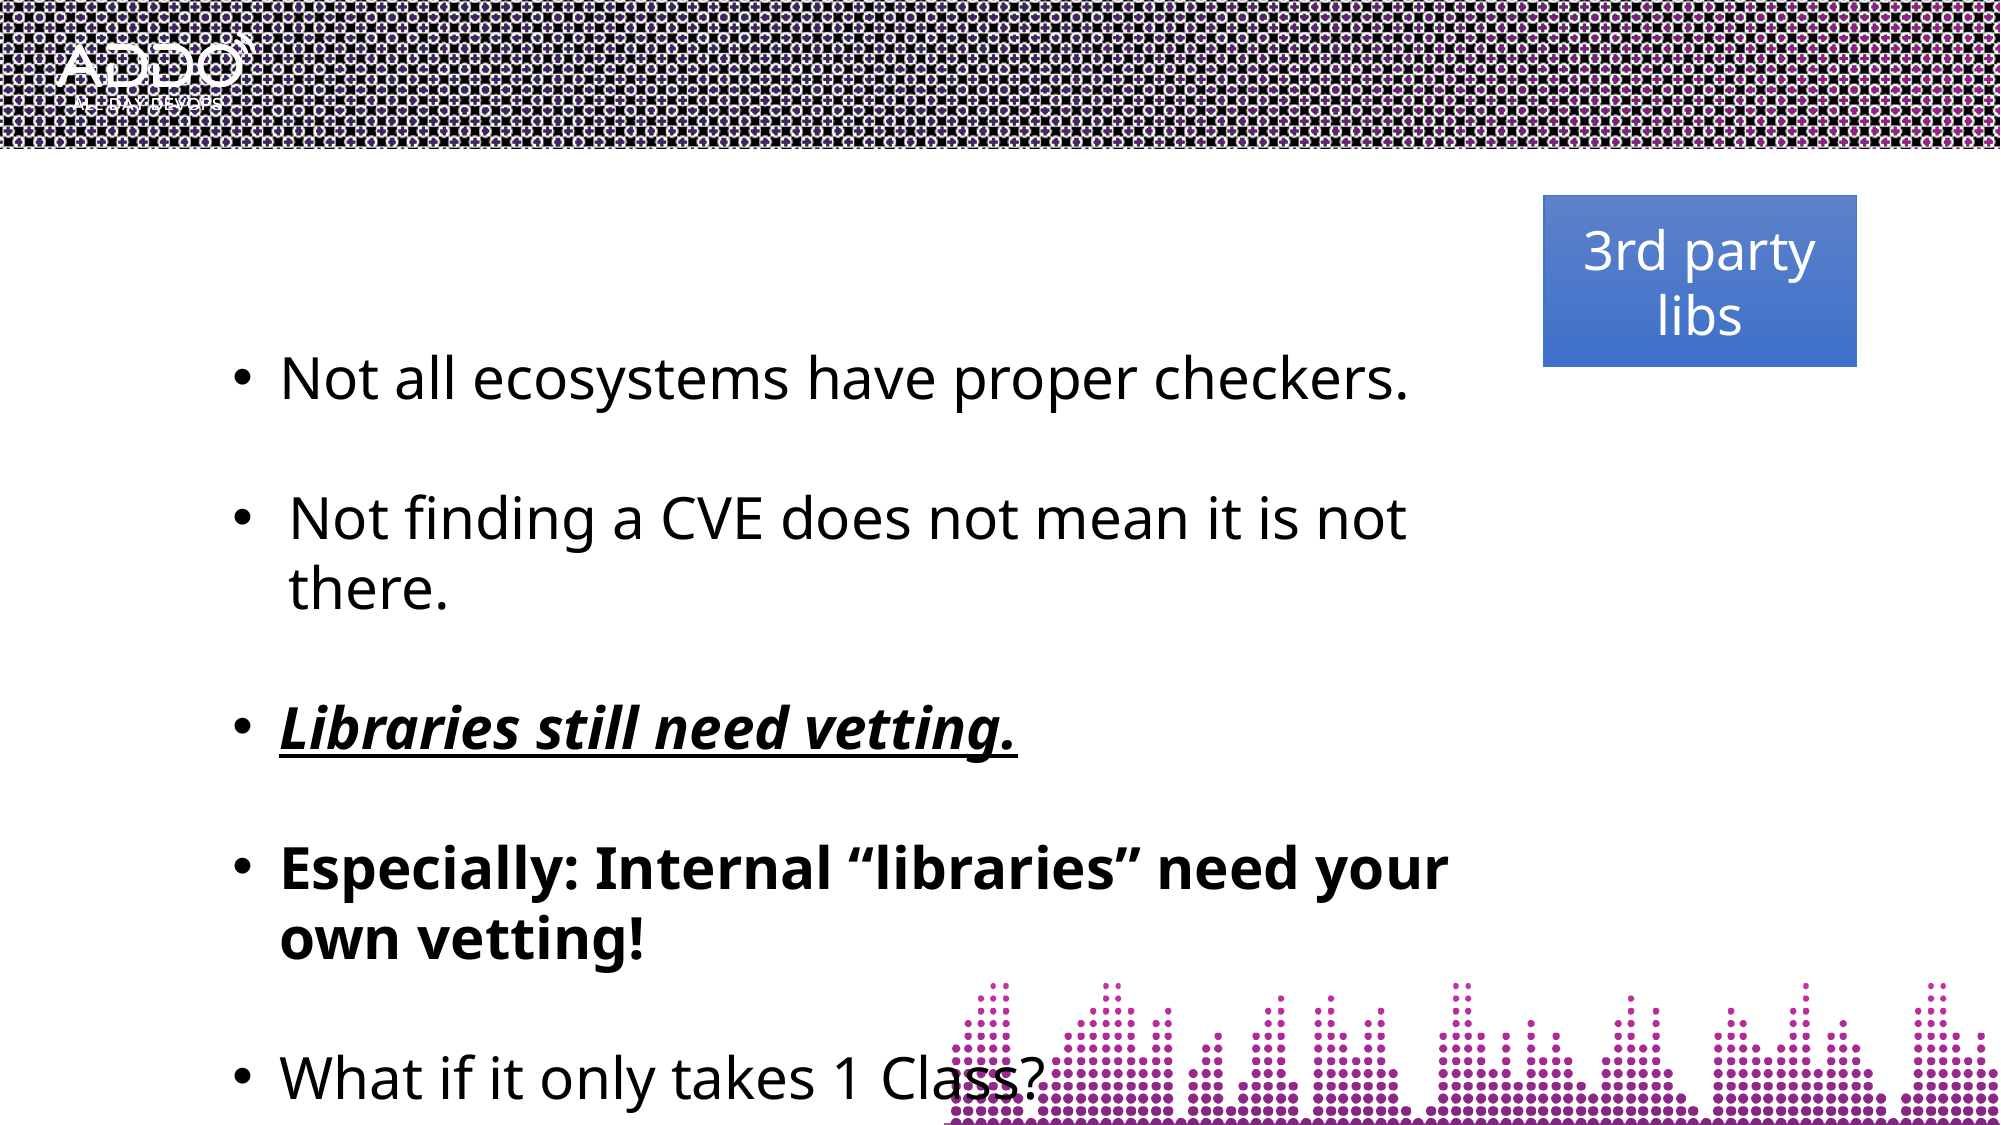

3rd party libs
Not all ecosystems have proper checkers.
Not finding a CVE does not mean it is not there.
Libraries still need vetting.
Especially: Internal “libraries” need your own vetting!
What if it only takes 1 Class?